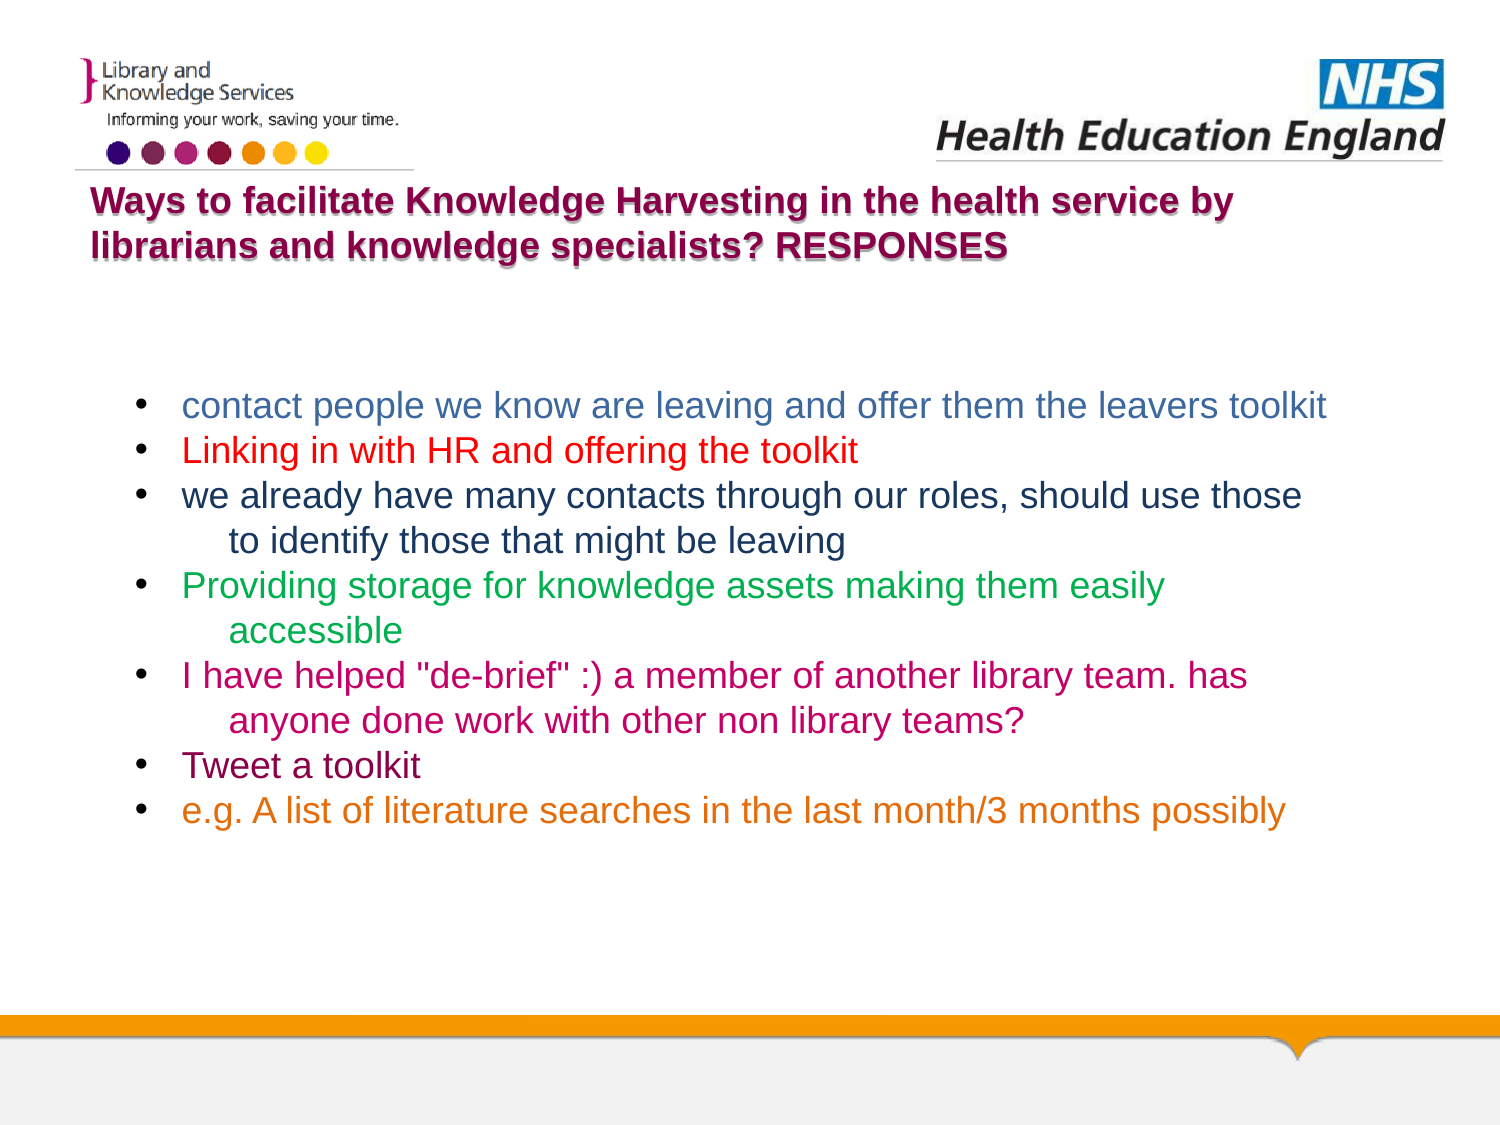

# Ways to facilitate Knowledge Harvesting in the health service by librarians and knowledge specialists? RESPONSES
contact people we know are leaving and offer them the leavers toolkit
Linking in with HR and offering the toolkit
we already have many contacts through our roles, should use those to identify those that might be leaving
Providing storage for knowledge assets making them easily accessible
I have helped "de-brief" :) a member of another library team. has anyone done work with other non library teams?
Tweet a toolkit
e.g. A list of literature searches in the last month/3 months possibly